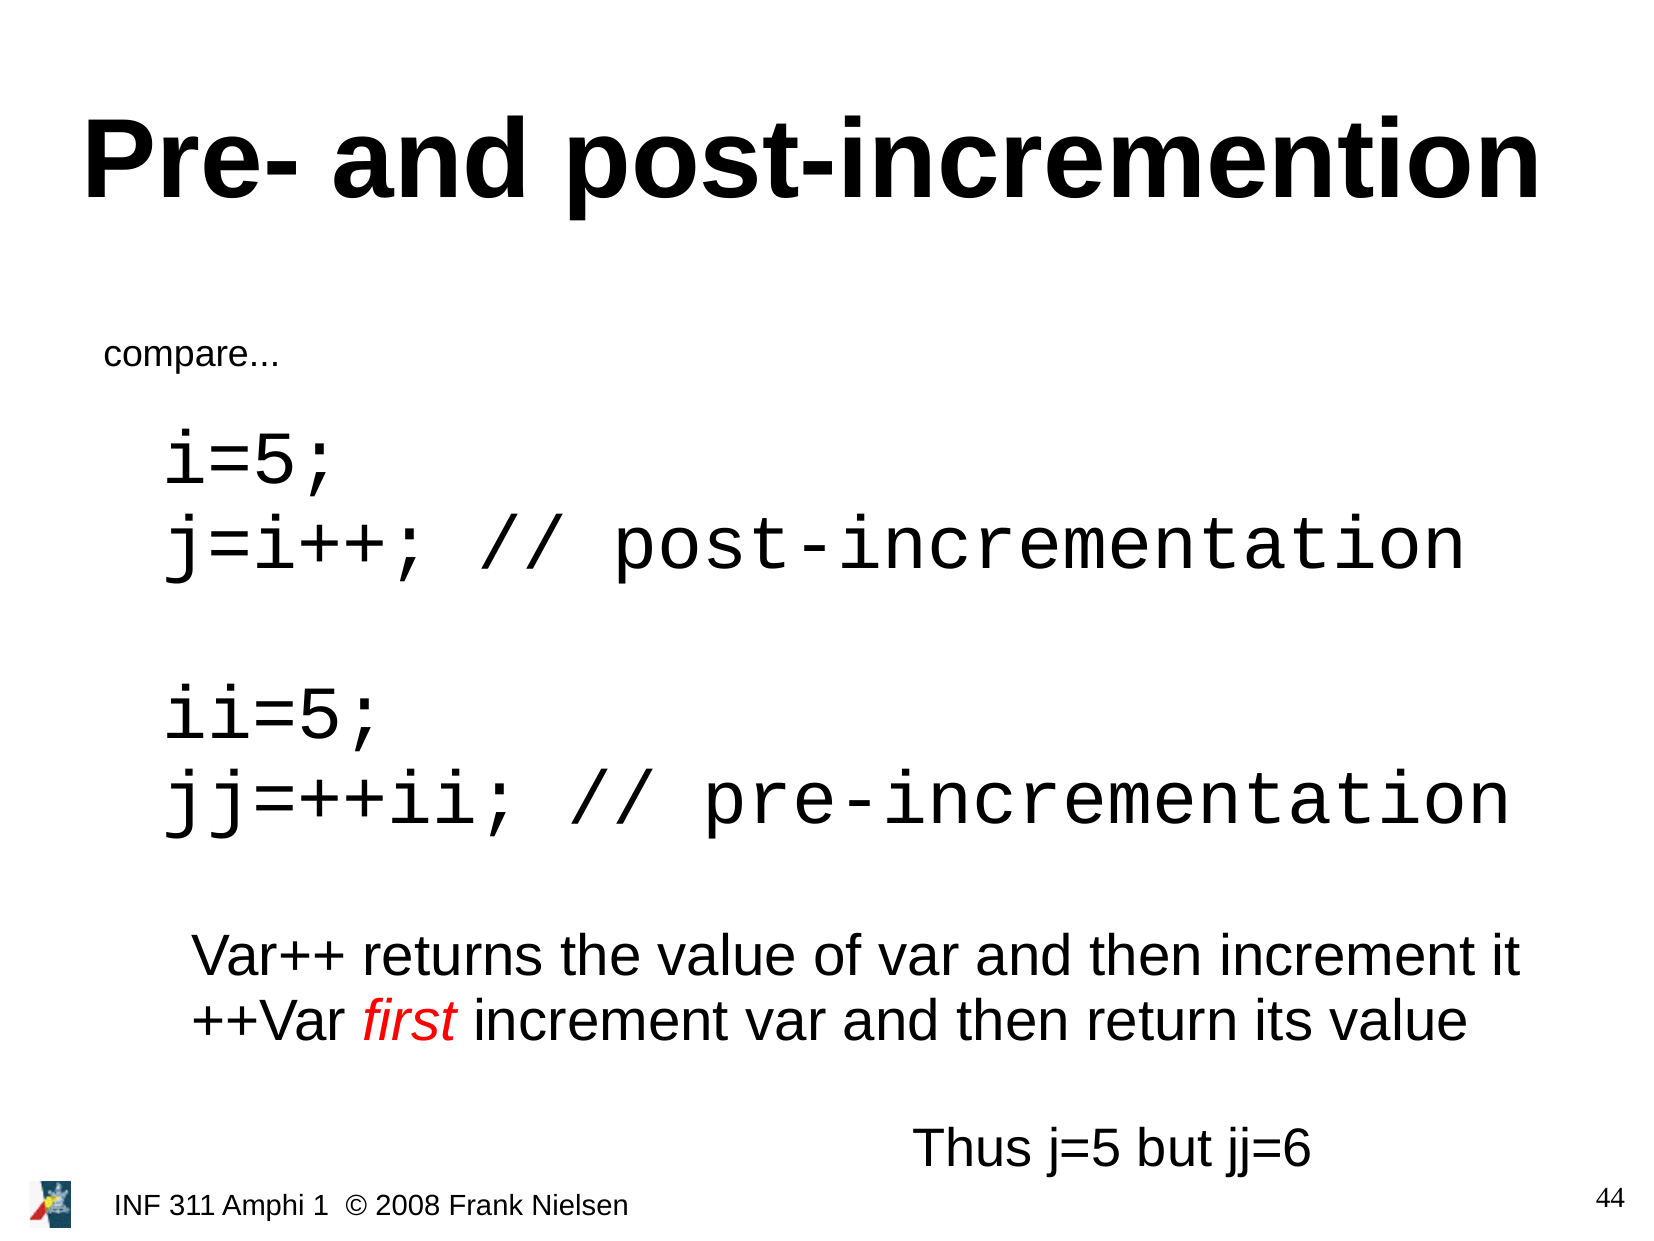

Pre- and post-incremention
compare...
i=5;
j=i++; // post-incrementation
ii=5;
jj=++ii; // pre-incrementation
Var++ returns the value of var and then increment it
++Var first increment var and then return its value
Thus j=5 but jj=6
44